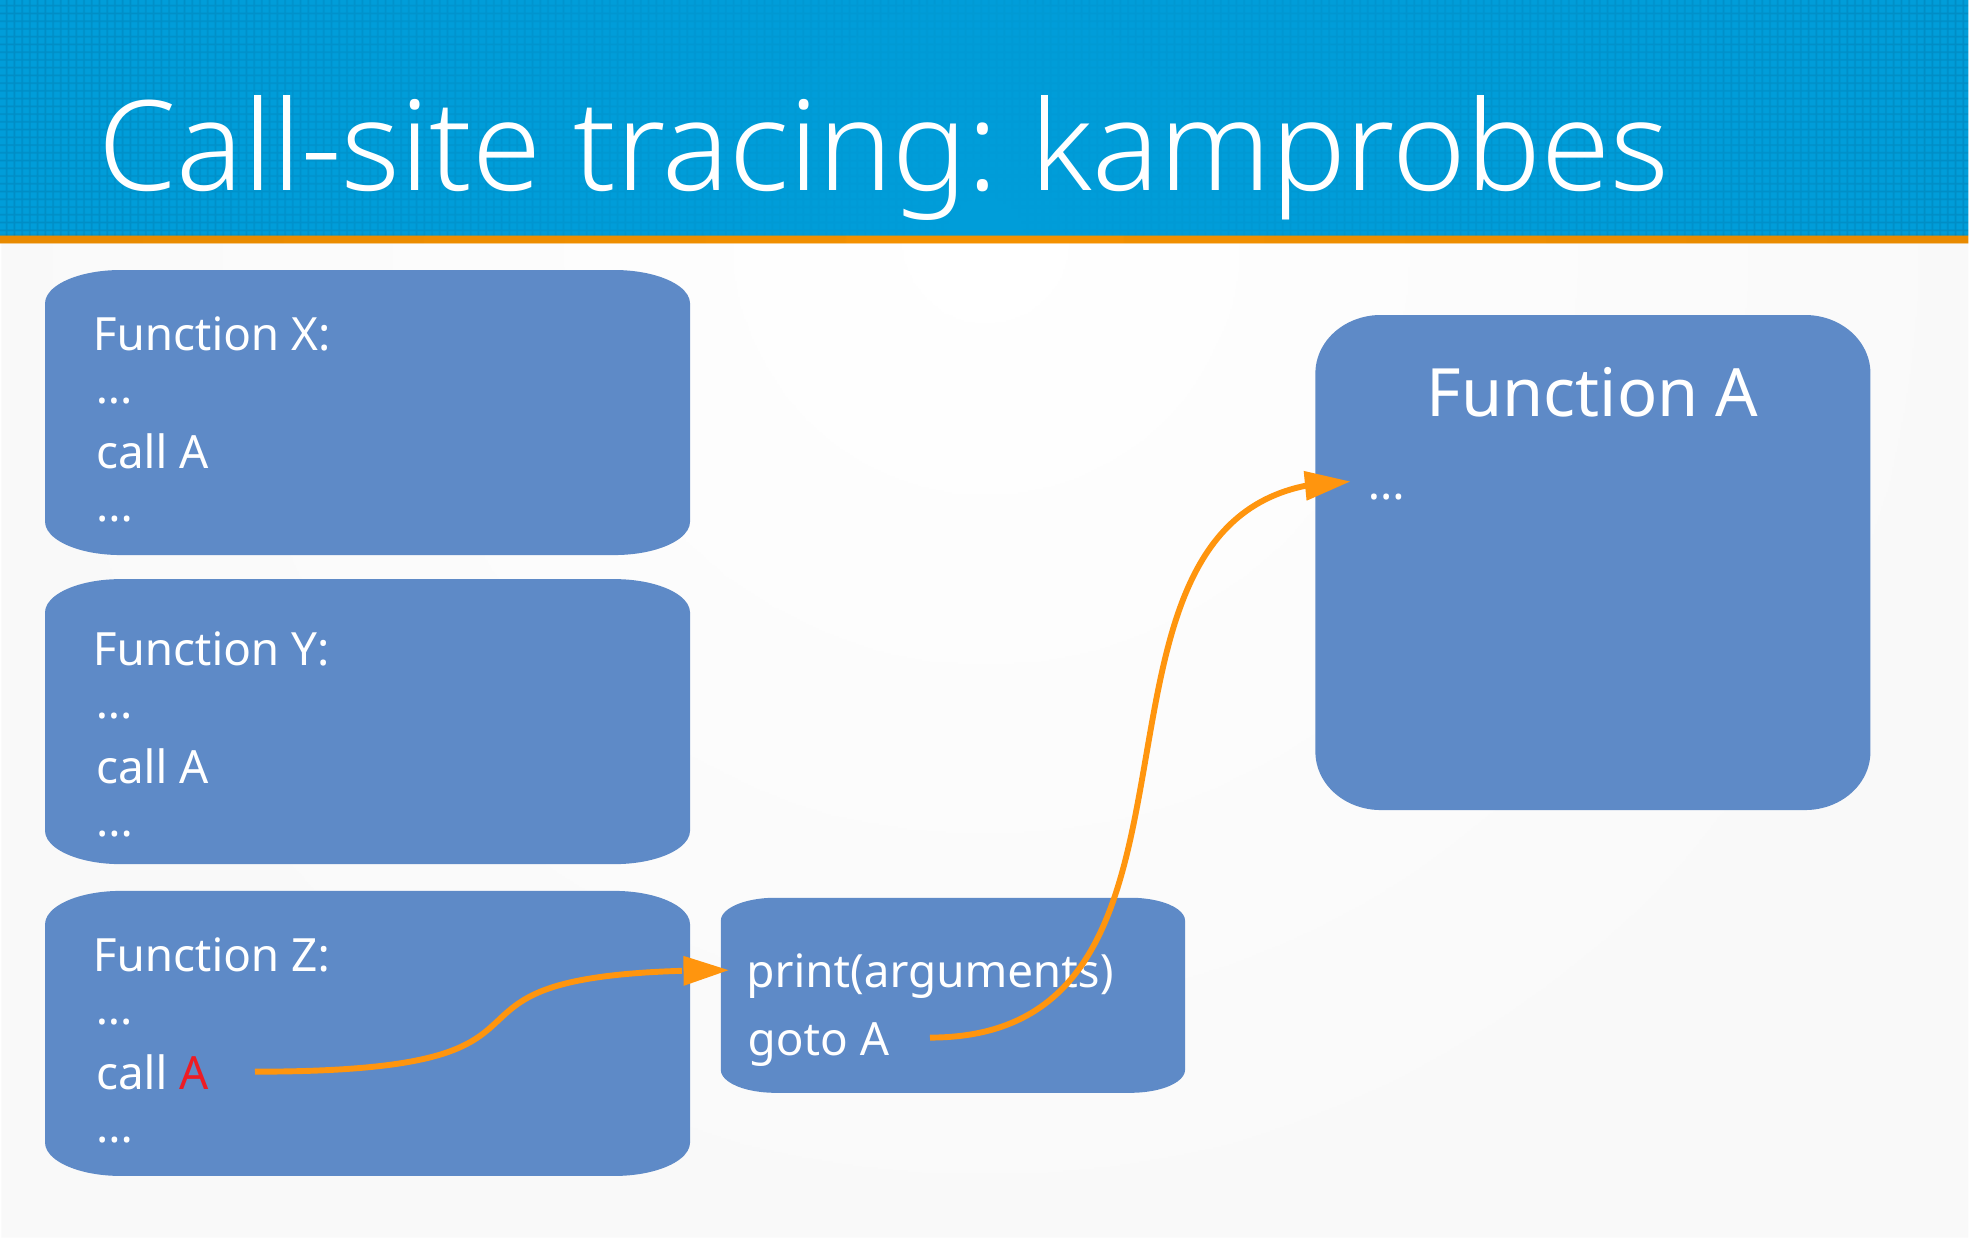

# Call-site tracing: kamprobes
 Function X:
Function A
...
call A
 ...
...
 Function Y:
...
call A
...
 Function Z:
 print(arguments)
...
goto A
call A
...